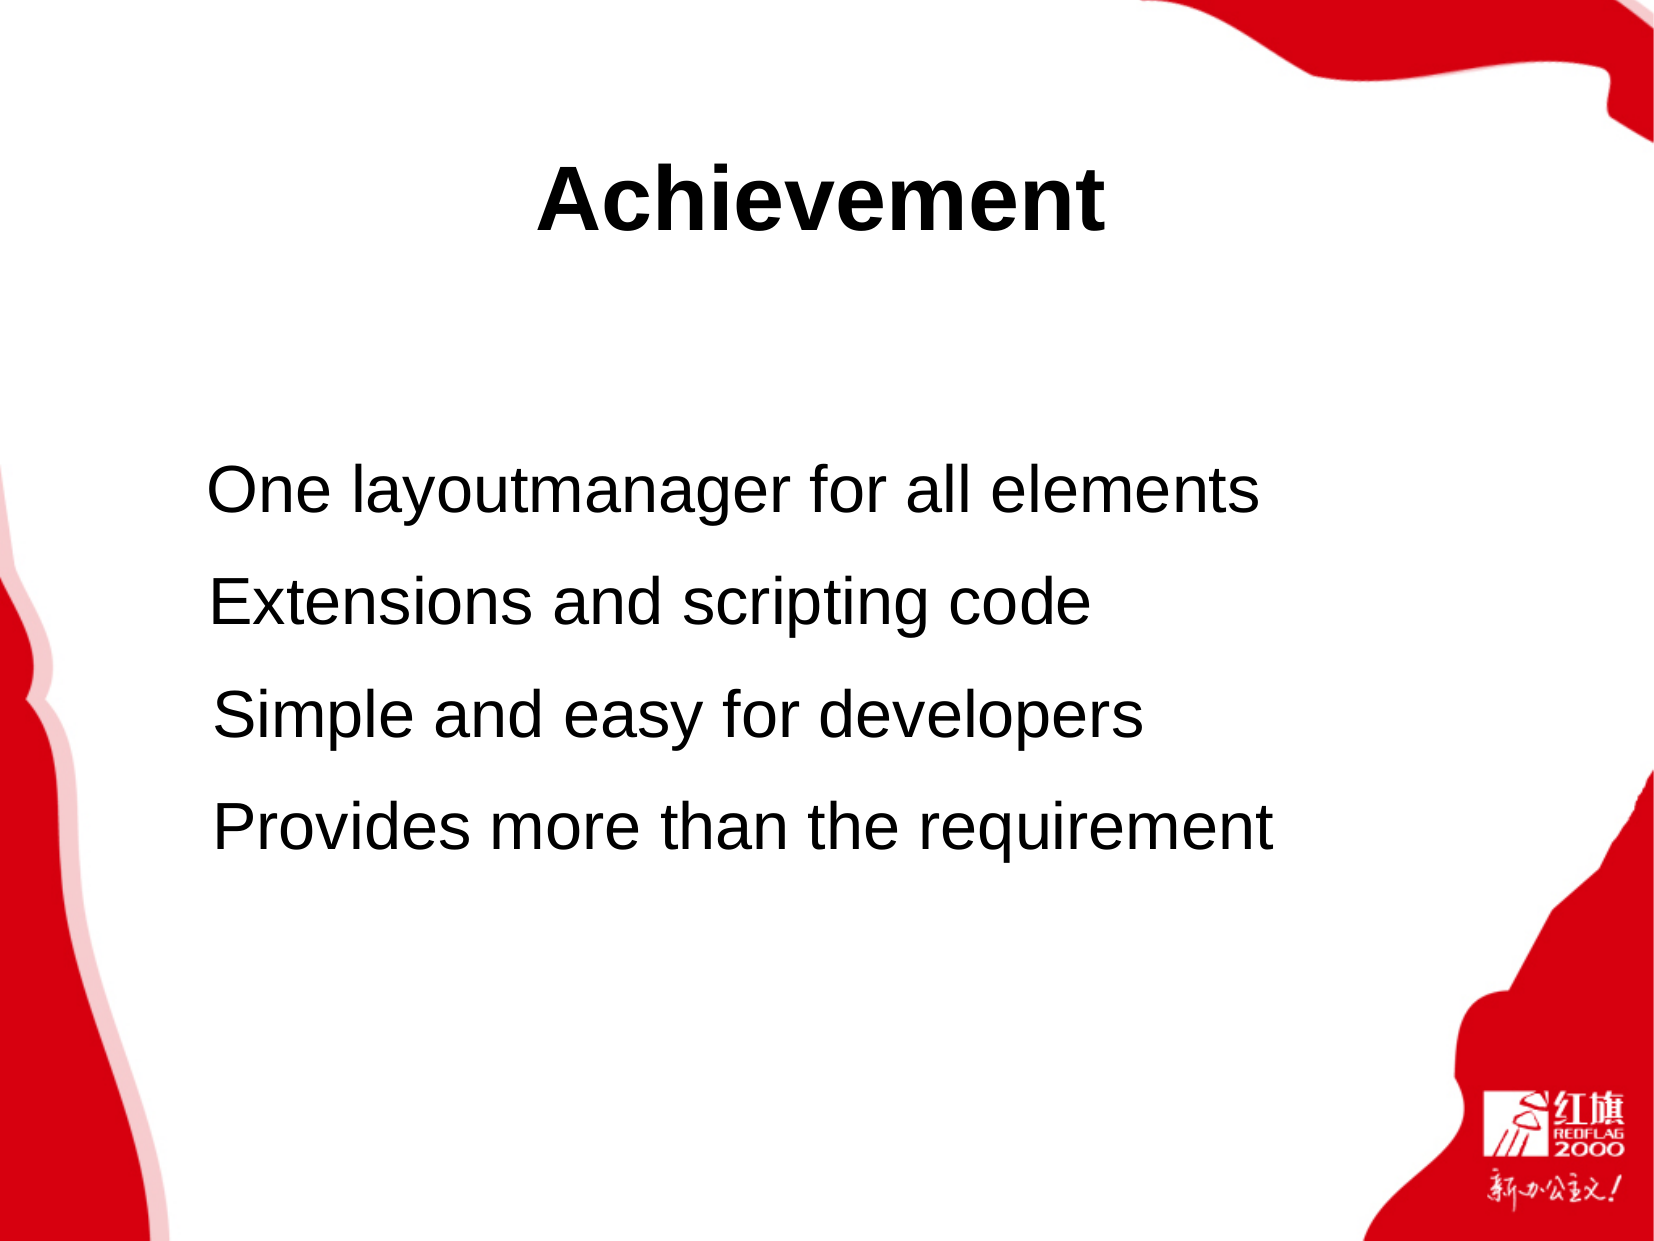

# Achievement
One layoutmanager for all elements
Extensions and scripting code
Simple and easy for developers
Provides more than the requirement